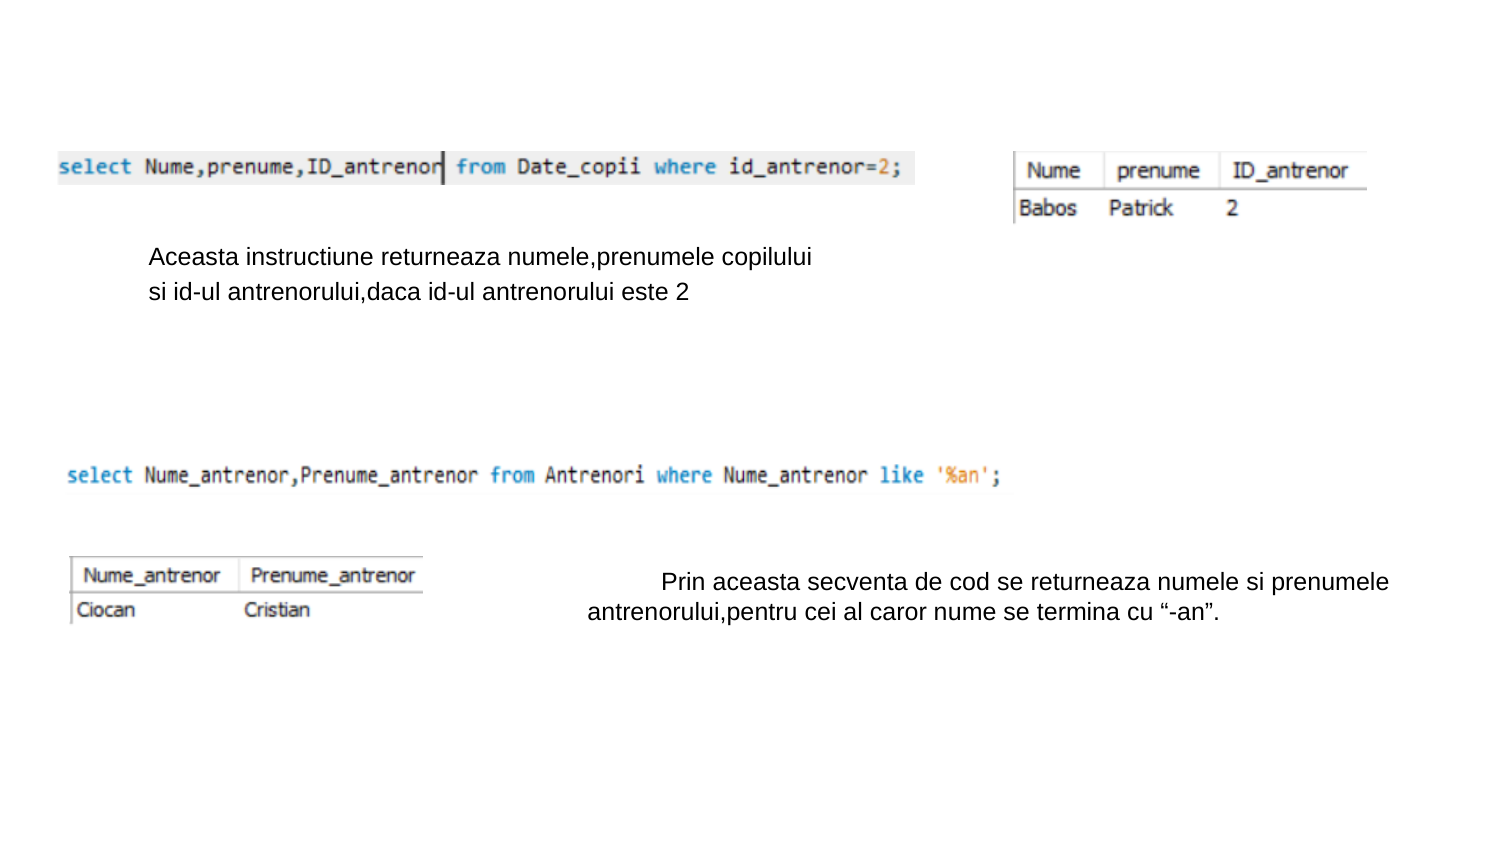

Aceasta instructiune returneaza numele,prenumele copilului si id-ul antrenorului,daca id-ul antrenorului este 2
	Prin aceasta secventa de cod se returneaza numele si prenumele antrenorului,pentru cei al caror nume se termina cu “-an”.